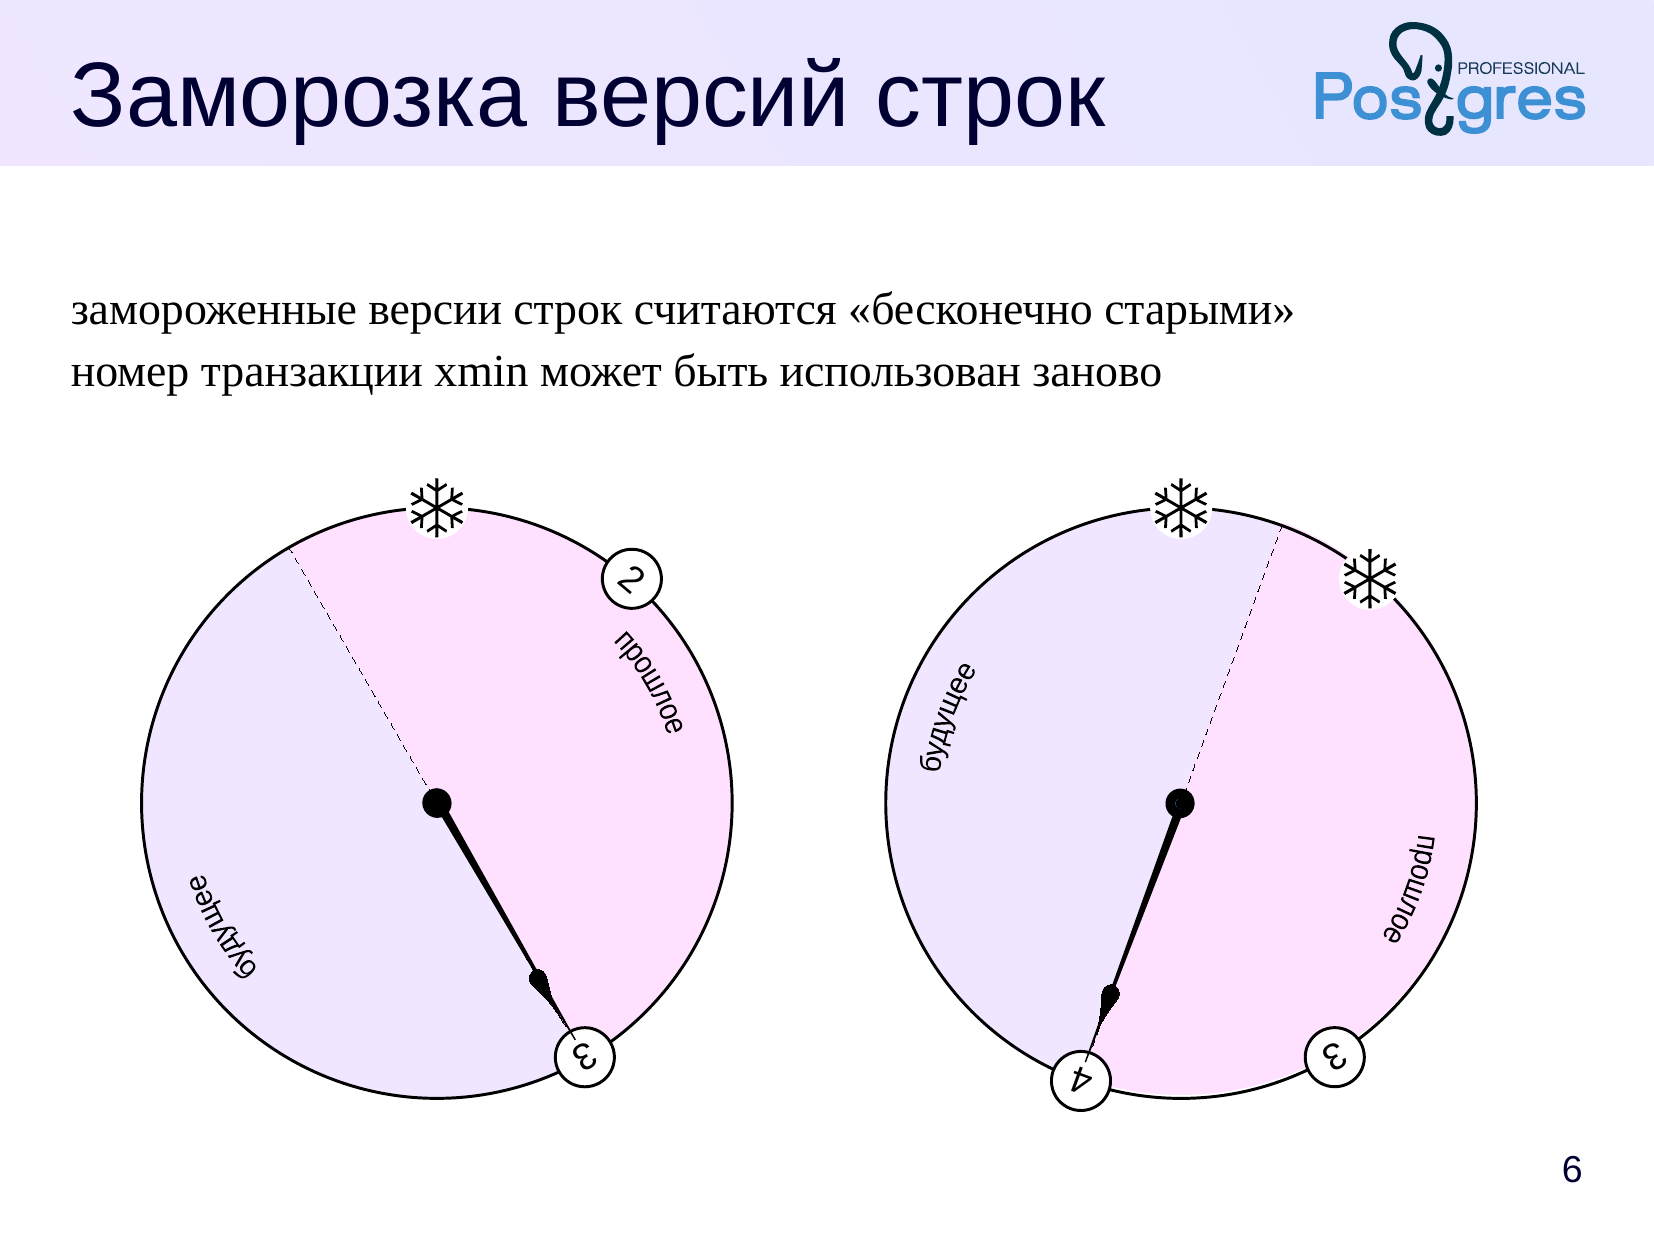

Заморозка версий строк
# замороженные версии строк считаются «бесконечно старыми»
номер транзакции xmin может быть использован заново
будущее
будущее
прошлое
прошлое
2
3
3
4